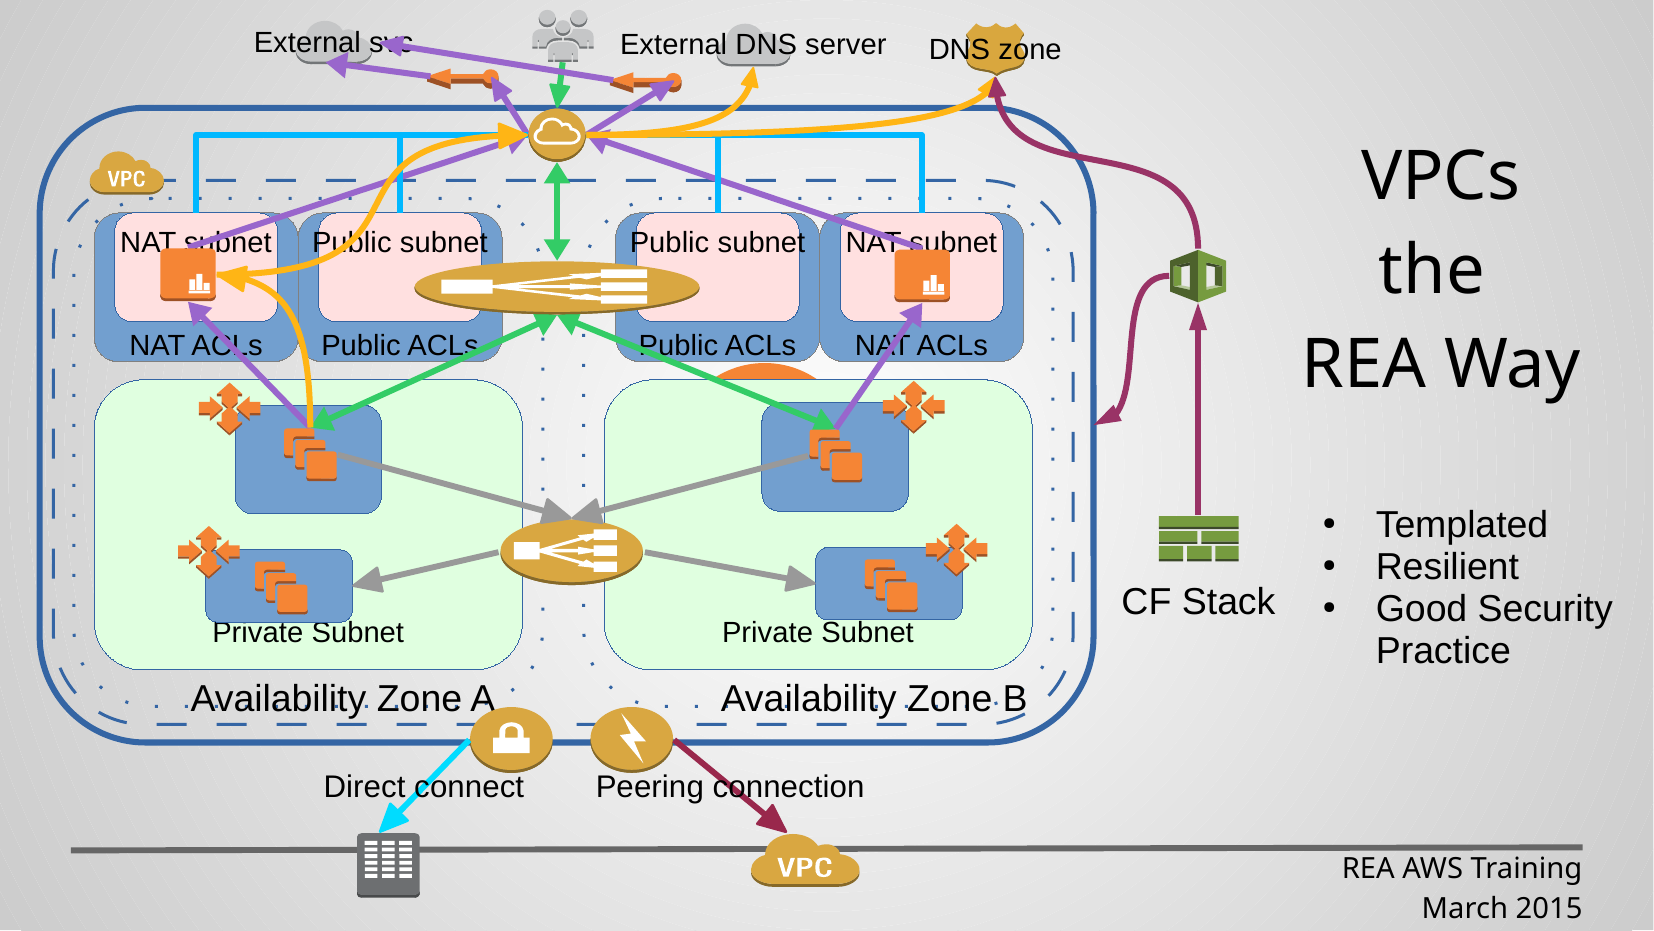

External svc
External DNS server
DNS zone
VPCs
the
REA Way
NAT ACLs
NAT subnet
Public ACLs
Public subnet
Public ACLs
Public subnet
NAT ACLs
NAT subnet
Private Subnet
Private Subnet
Templated
Resilient
Good Security Practice
CF Stack
Availability Zone A
Availability Zone B